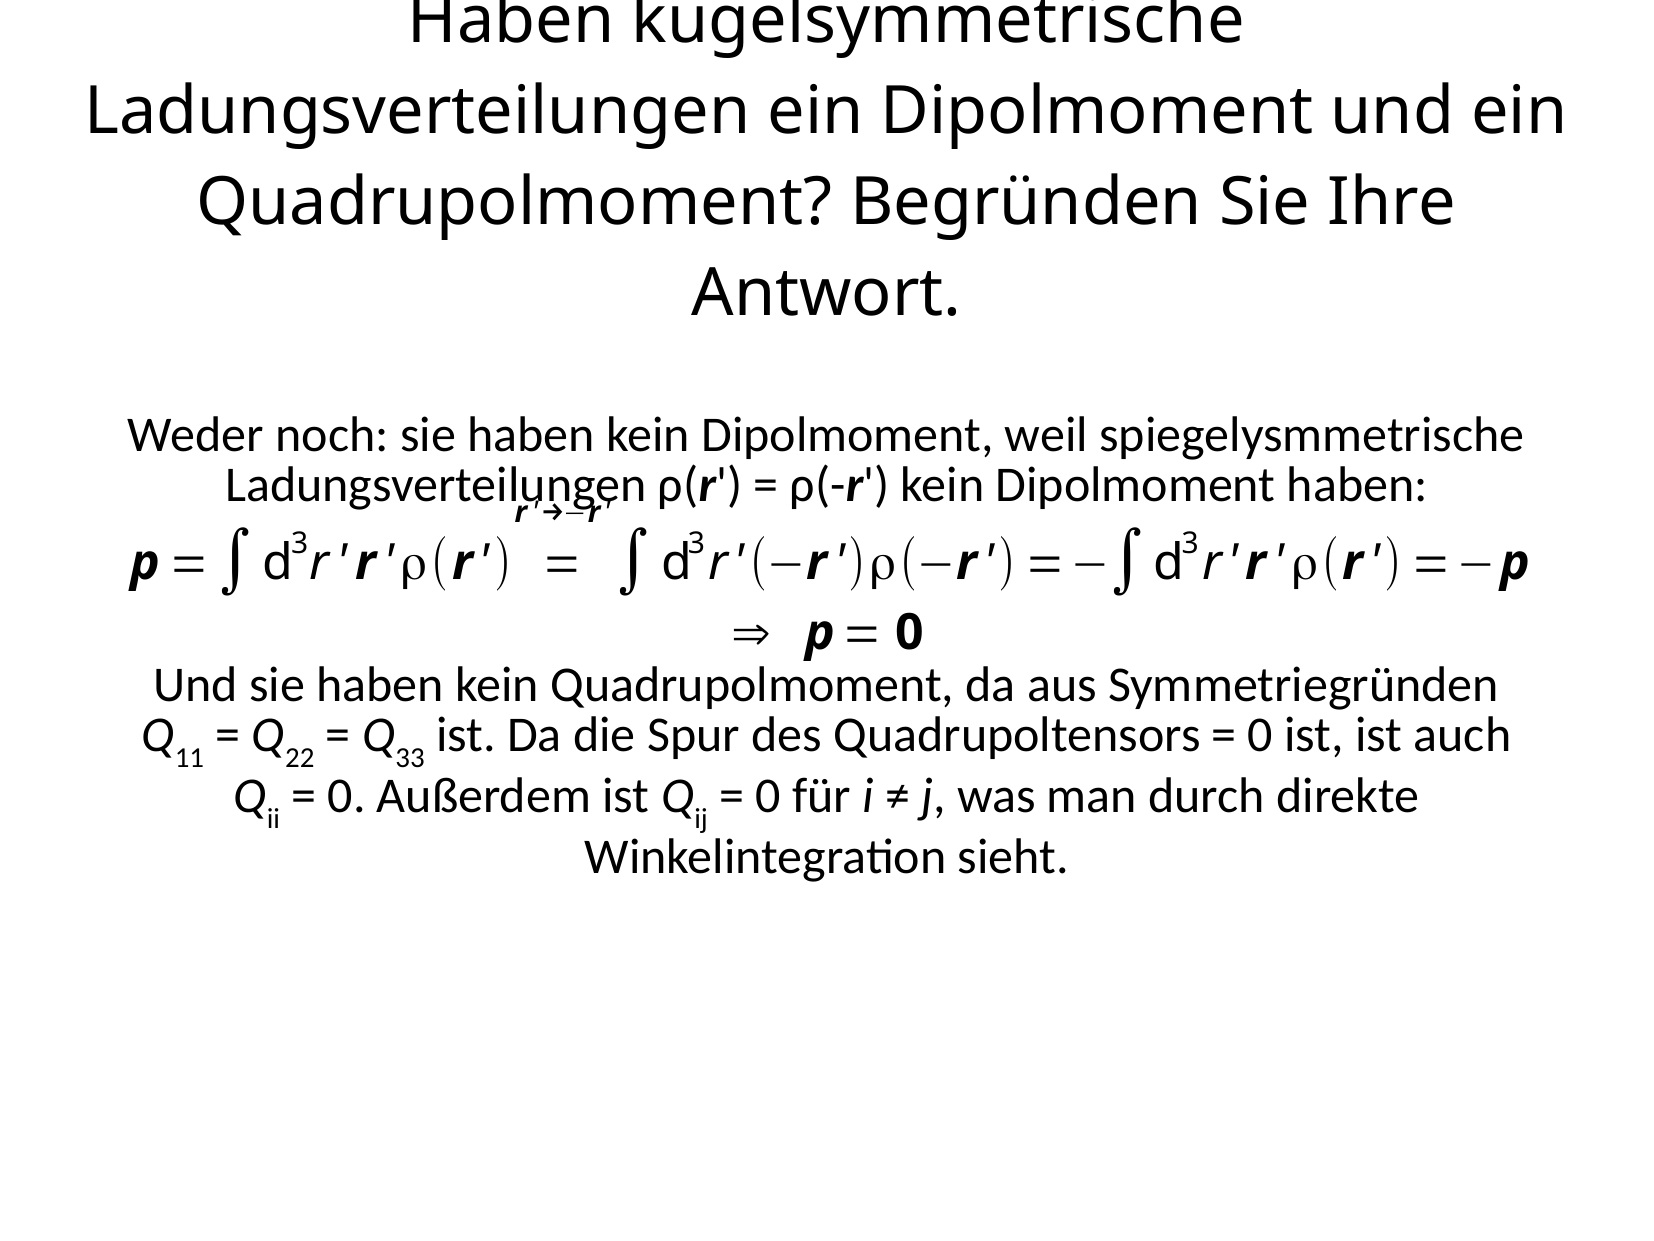

# Haben kugelsymmetrische Ladungsverteilungen ein Dipolmoment und ein Quadrupolmoment? Begründen Sie Ihre Antwort.
Weder noch: sie haben kein Dipolmoment, weil spiegelysmmetrische Ladungsverteilungen ρ(r') = ρ(-r') kein Dipolmoment haben:
Und sie haben kein Quadrupolmoment, da aus Symmetriegründen Q11 = Q22 = Q33 ist. Da die Spur des Quadrupoltensors = 0 ist, ist auch Qii = 0. Außerdem ist Qij = 0 für i ≠ j, was man durch direkte Winkelintegration sieht.